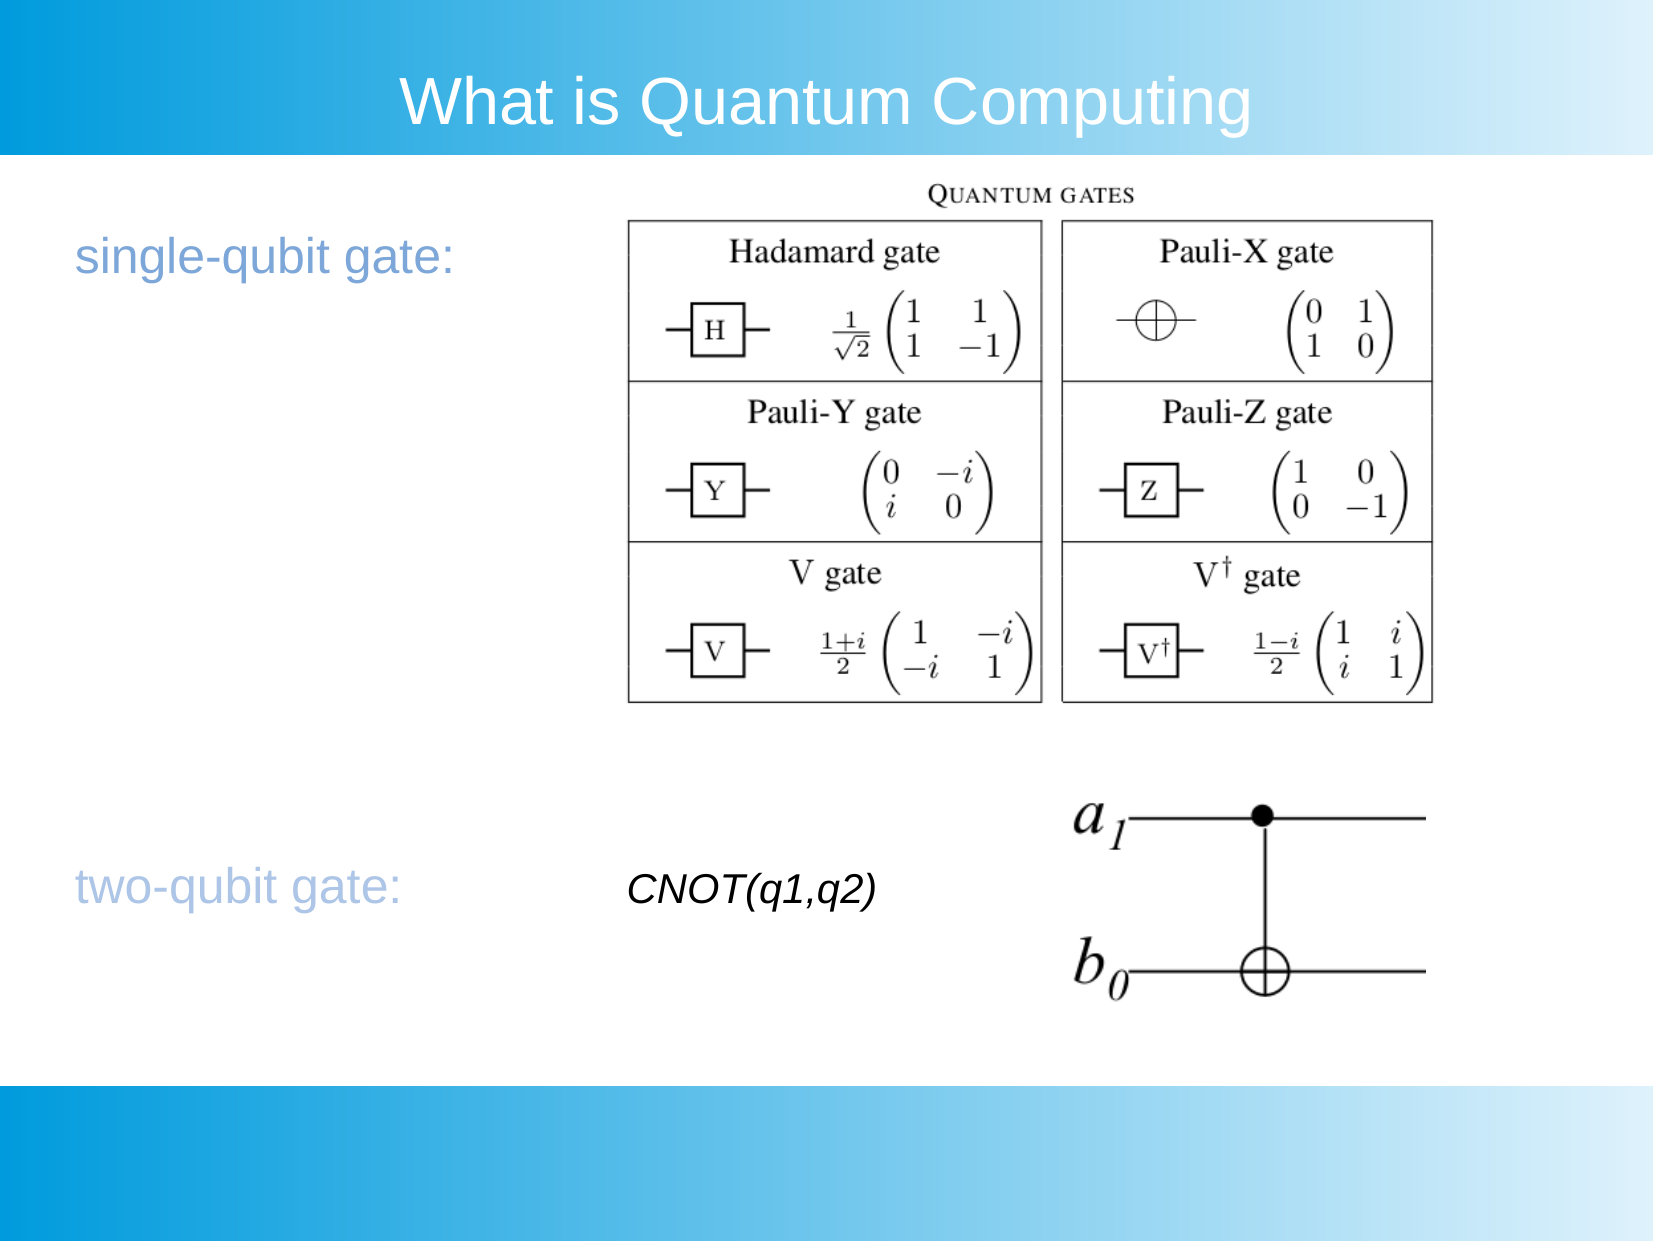

# What is Quantum Computing
single-qubit gate:
two-qubit gate: CNOT(q1,q2)